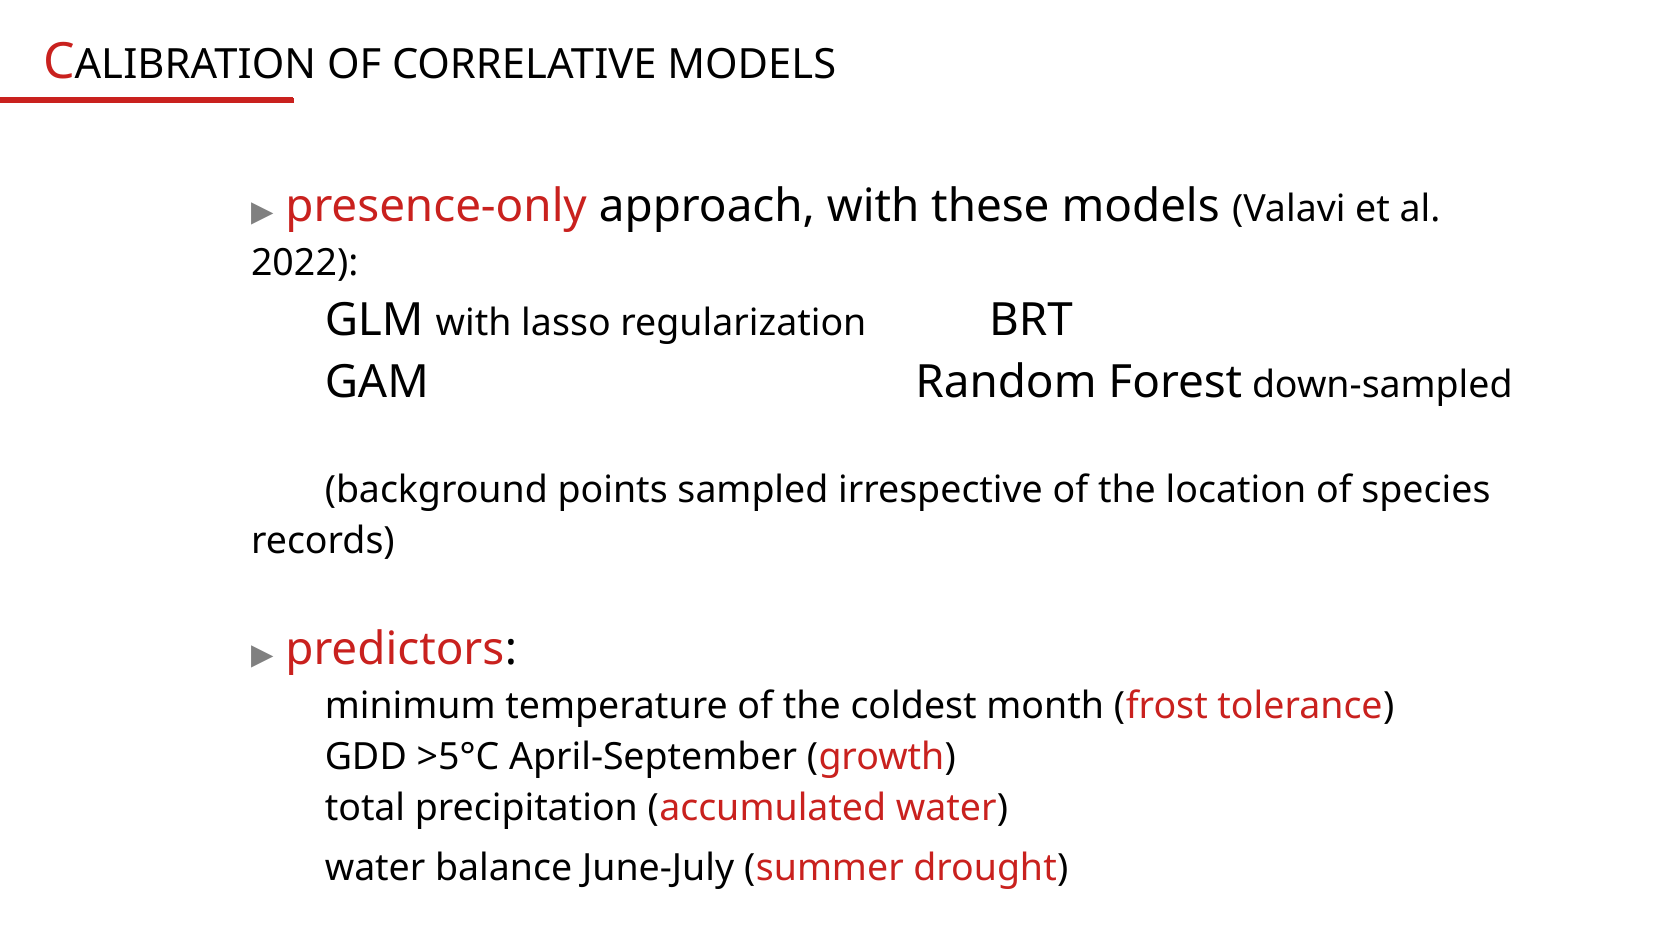

CALIBRATION OF CORRELATIVE MODELS
▶ presence-only approach, with these models (Valavi et al. 2022):
	GLM with lasso regularization		BRT
	GAM							Random Forest down-sampled
	(background points sampled irrespective of the location of species records)
▶ predictors:
	minimum temperature of the coldest month (frost tolerance)
	GDD >5°C April-September (growth)
	total precipitation (accumulated water)
	water balance June-July (summer drought)
 + pH, water holding capacity